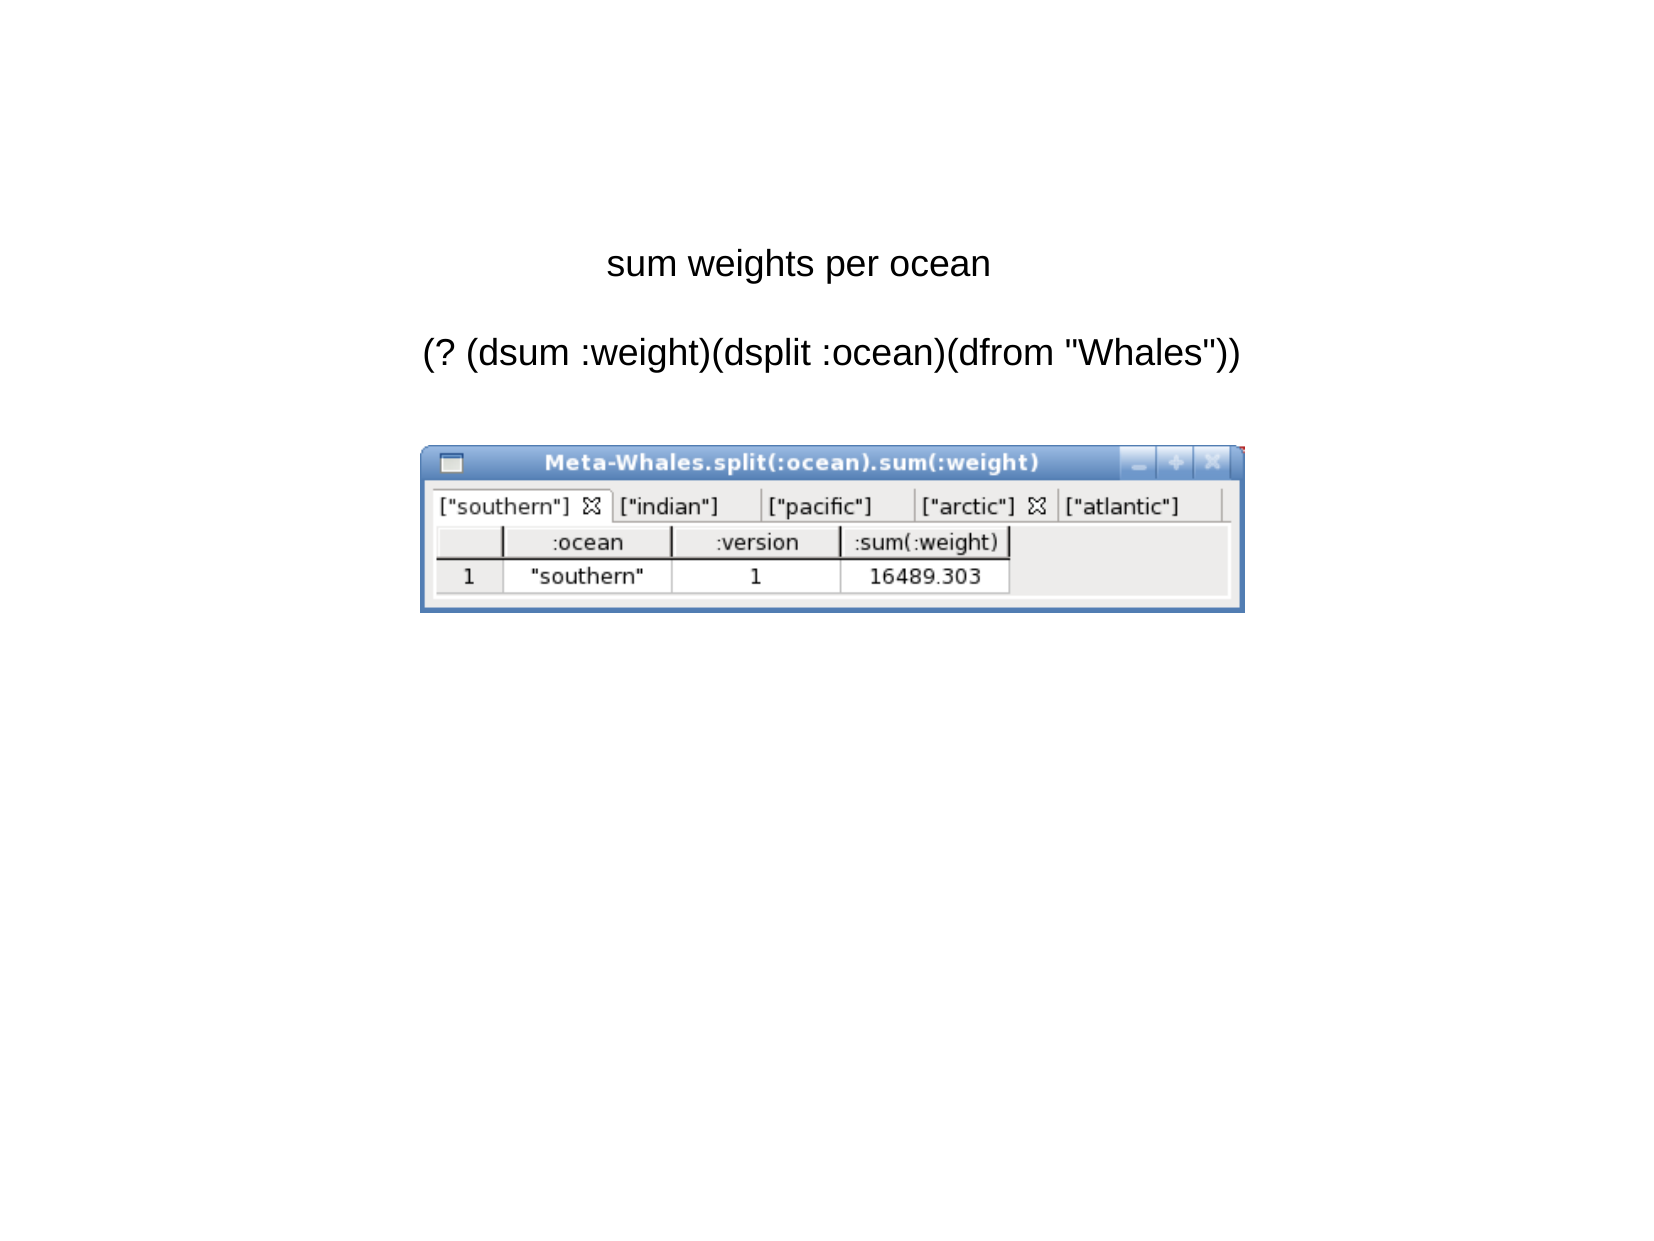

sum weights per ocean
(? (dsum :weight)(dsplit :ocean)(dfrom "Whales"))